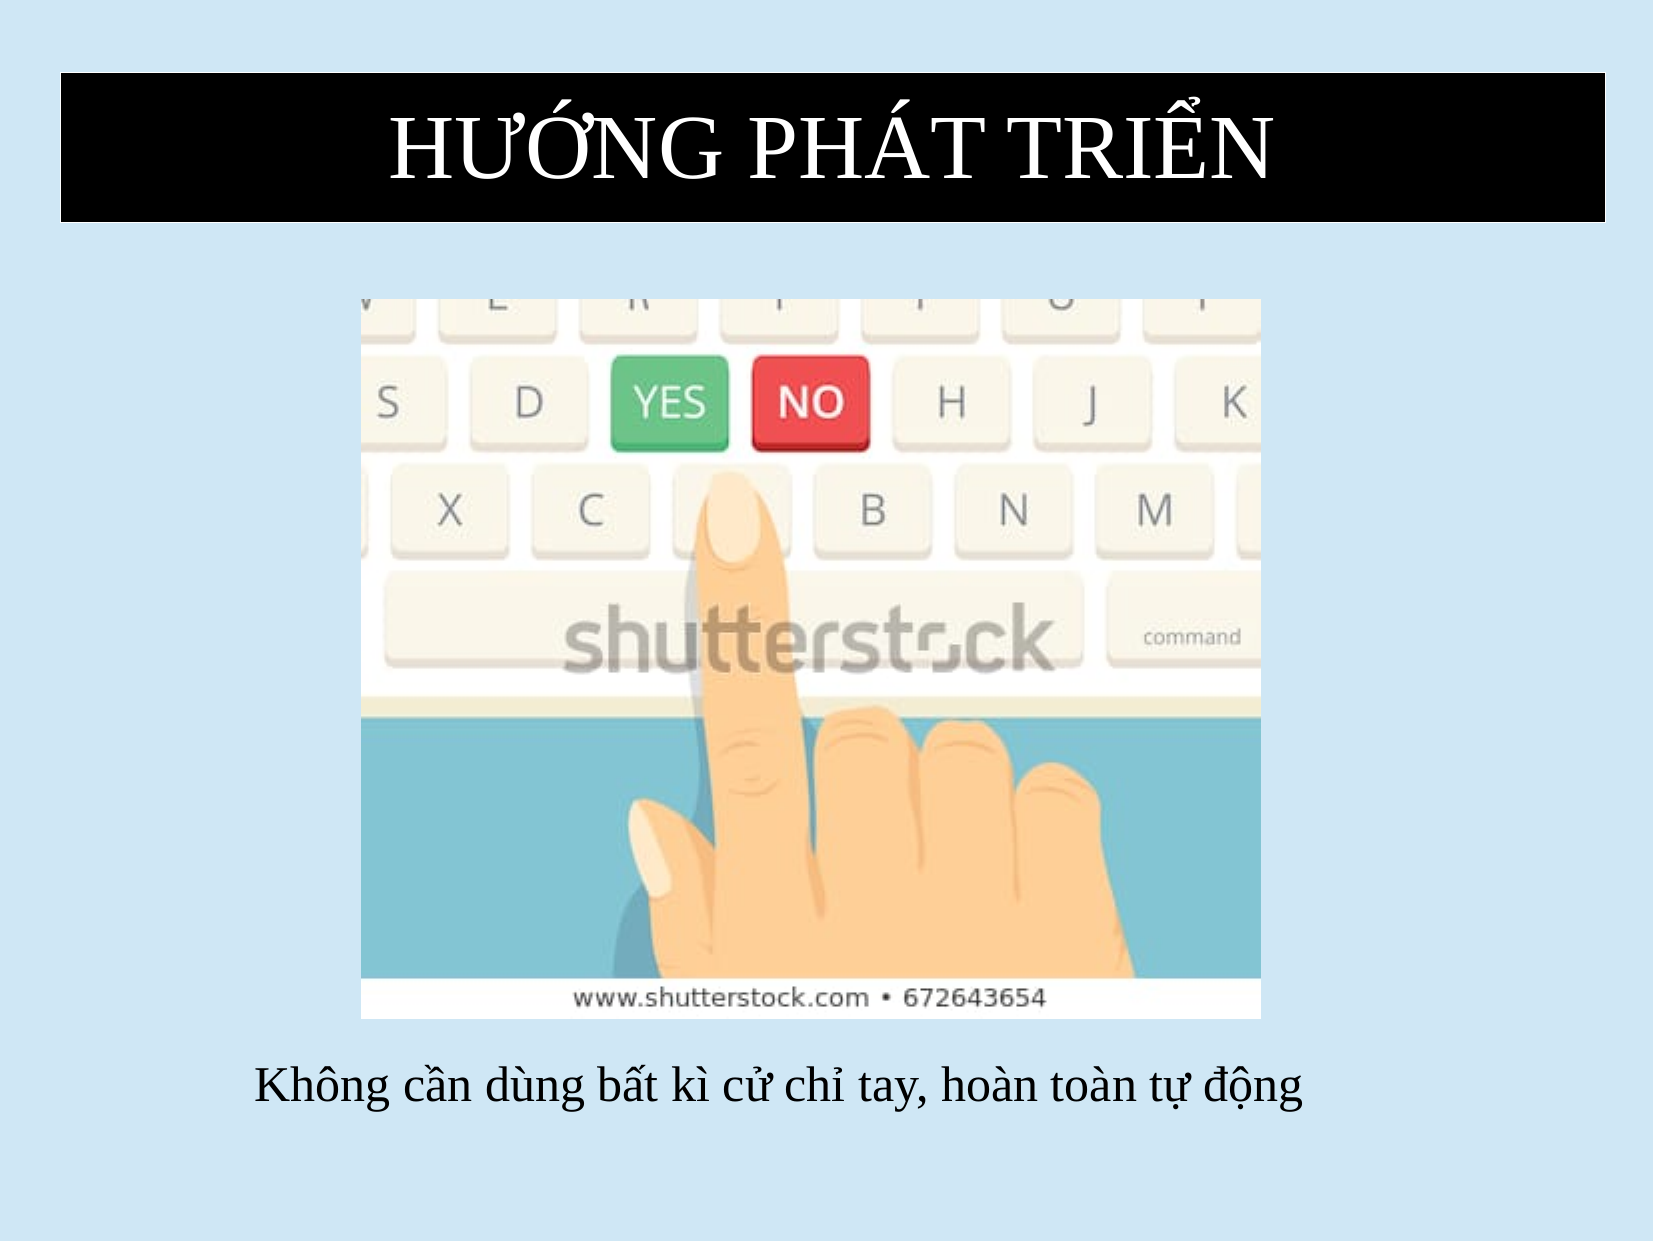

HƯỚNG PHÁT TRIỂN
#
Không cần dùng bất kì cử chỉ tay, hoàn toàn tự động